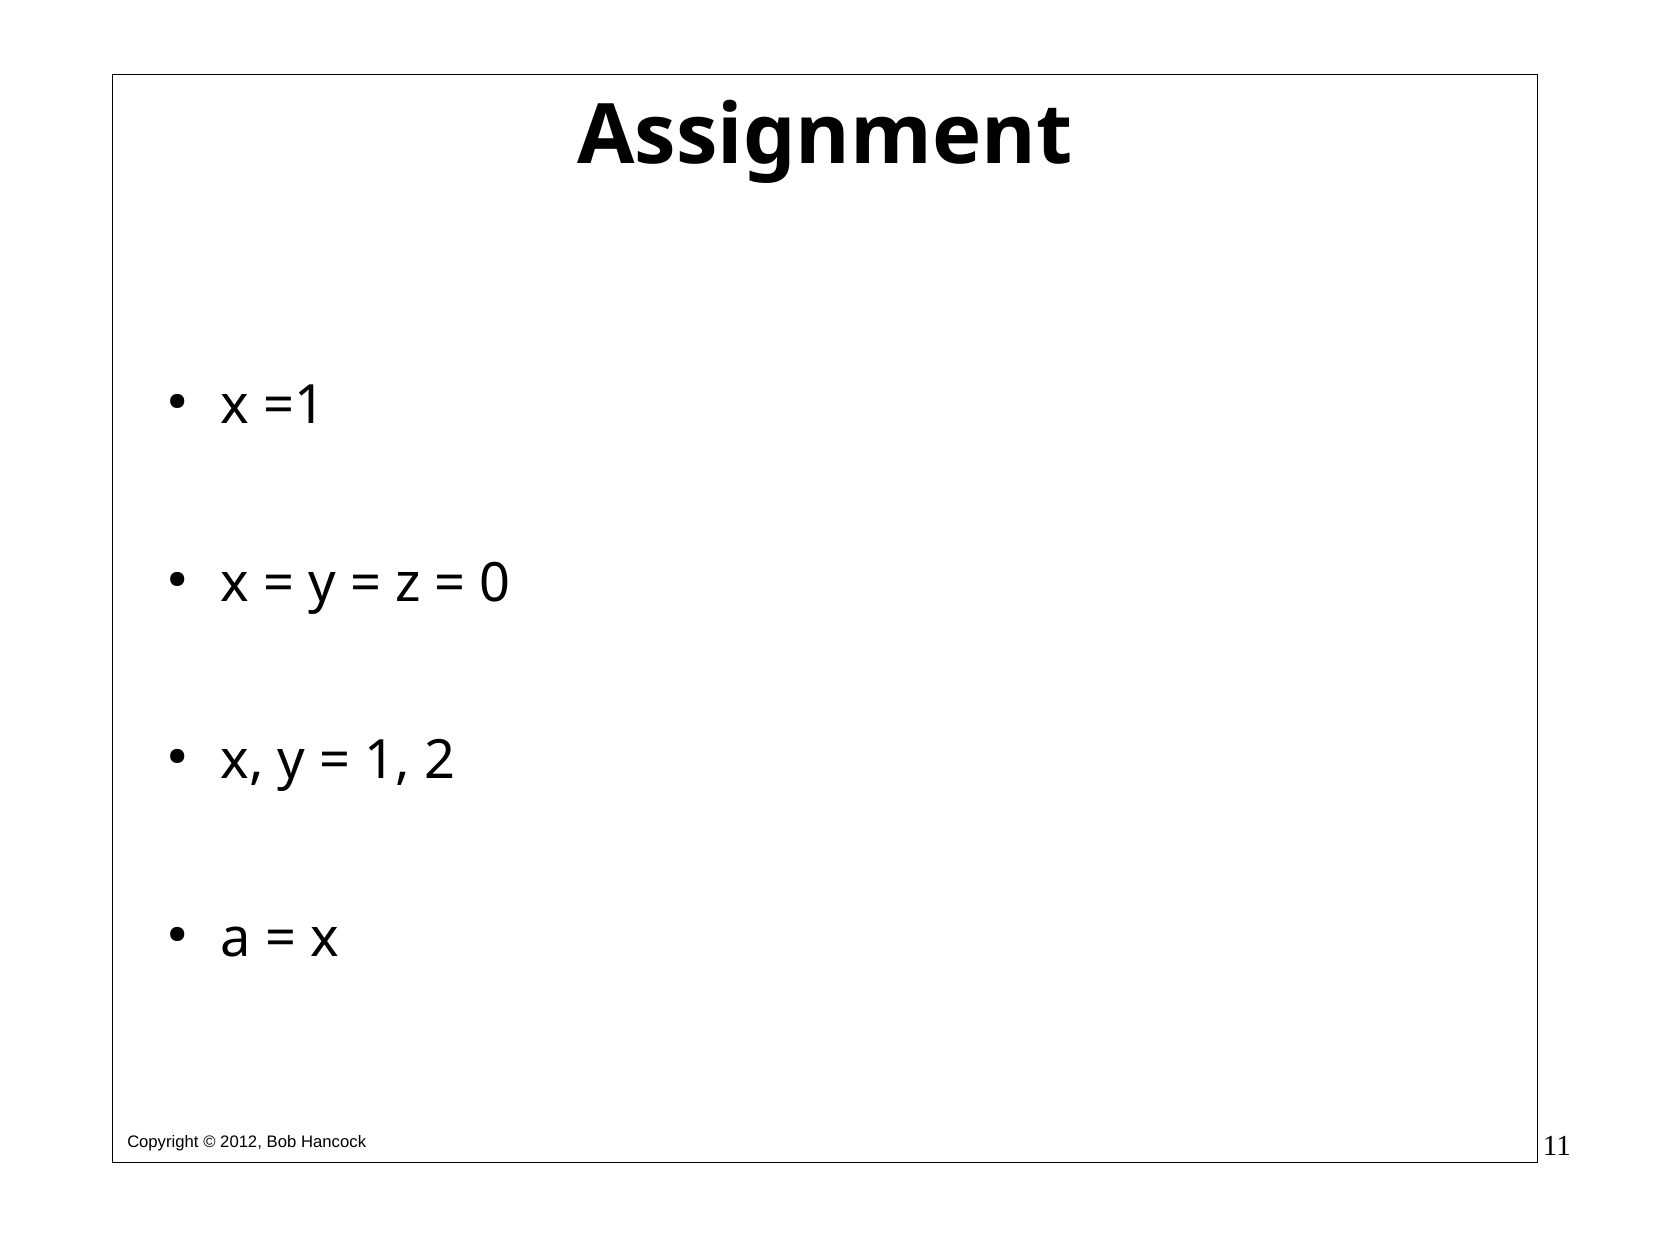

# Assignment
x =1
x = y = z = 0
x, y = 1, 2
a = x
Copyright © 2012, Bob Hancock
11